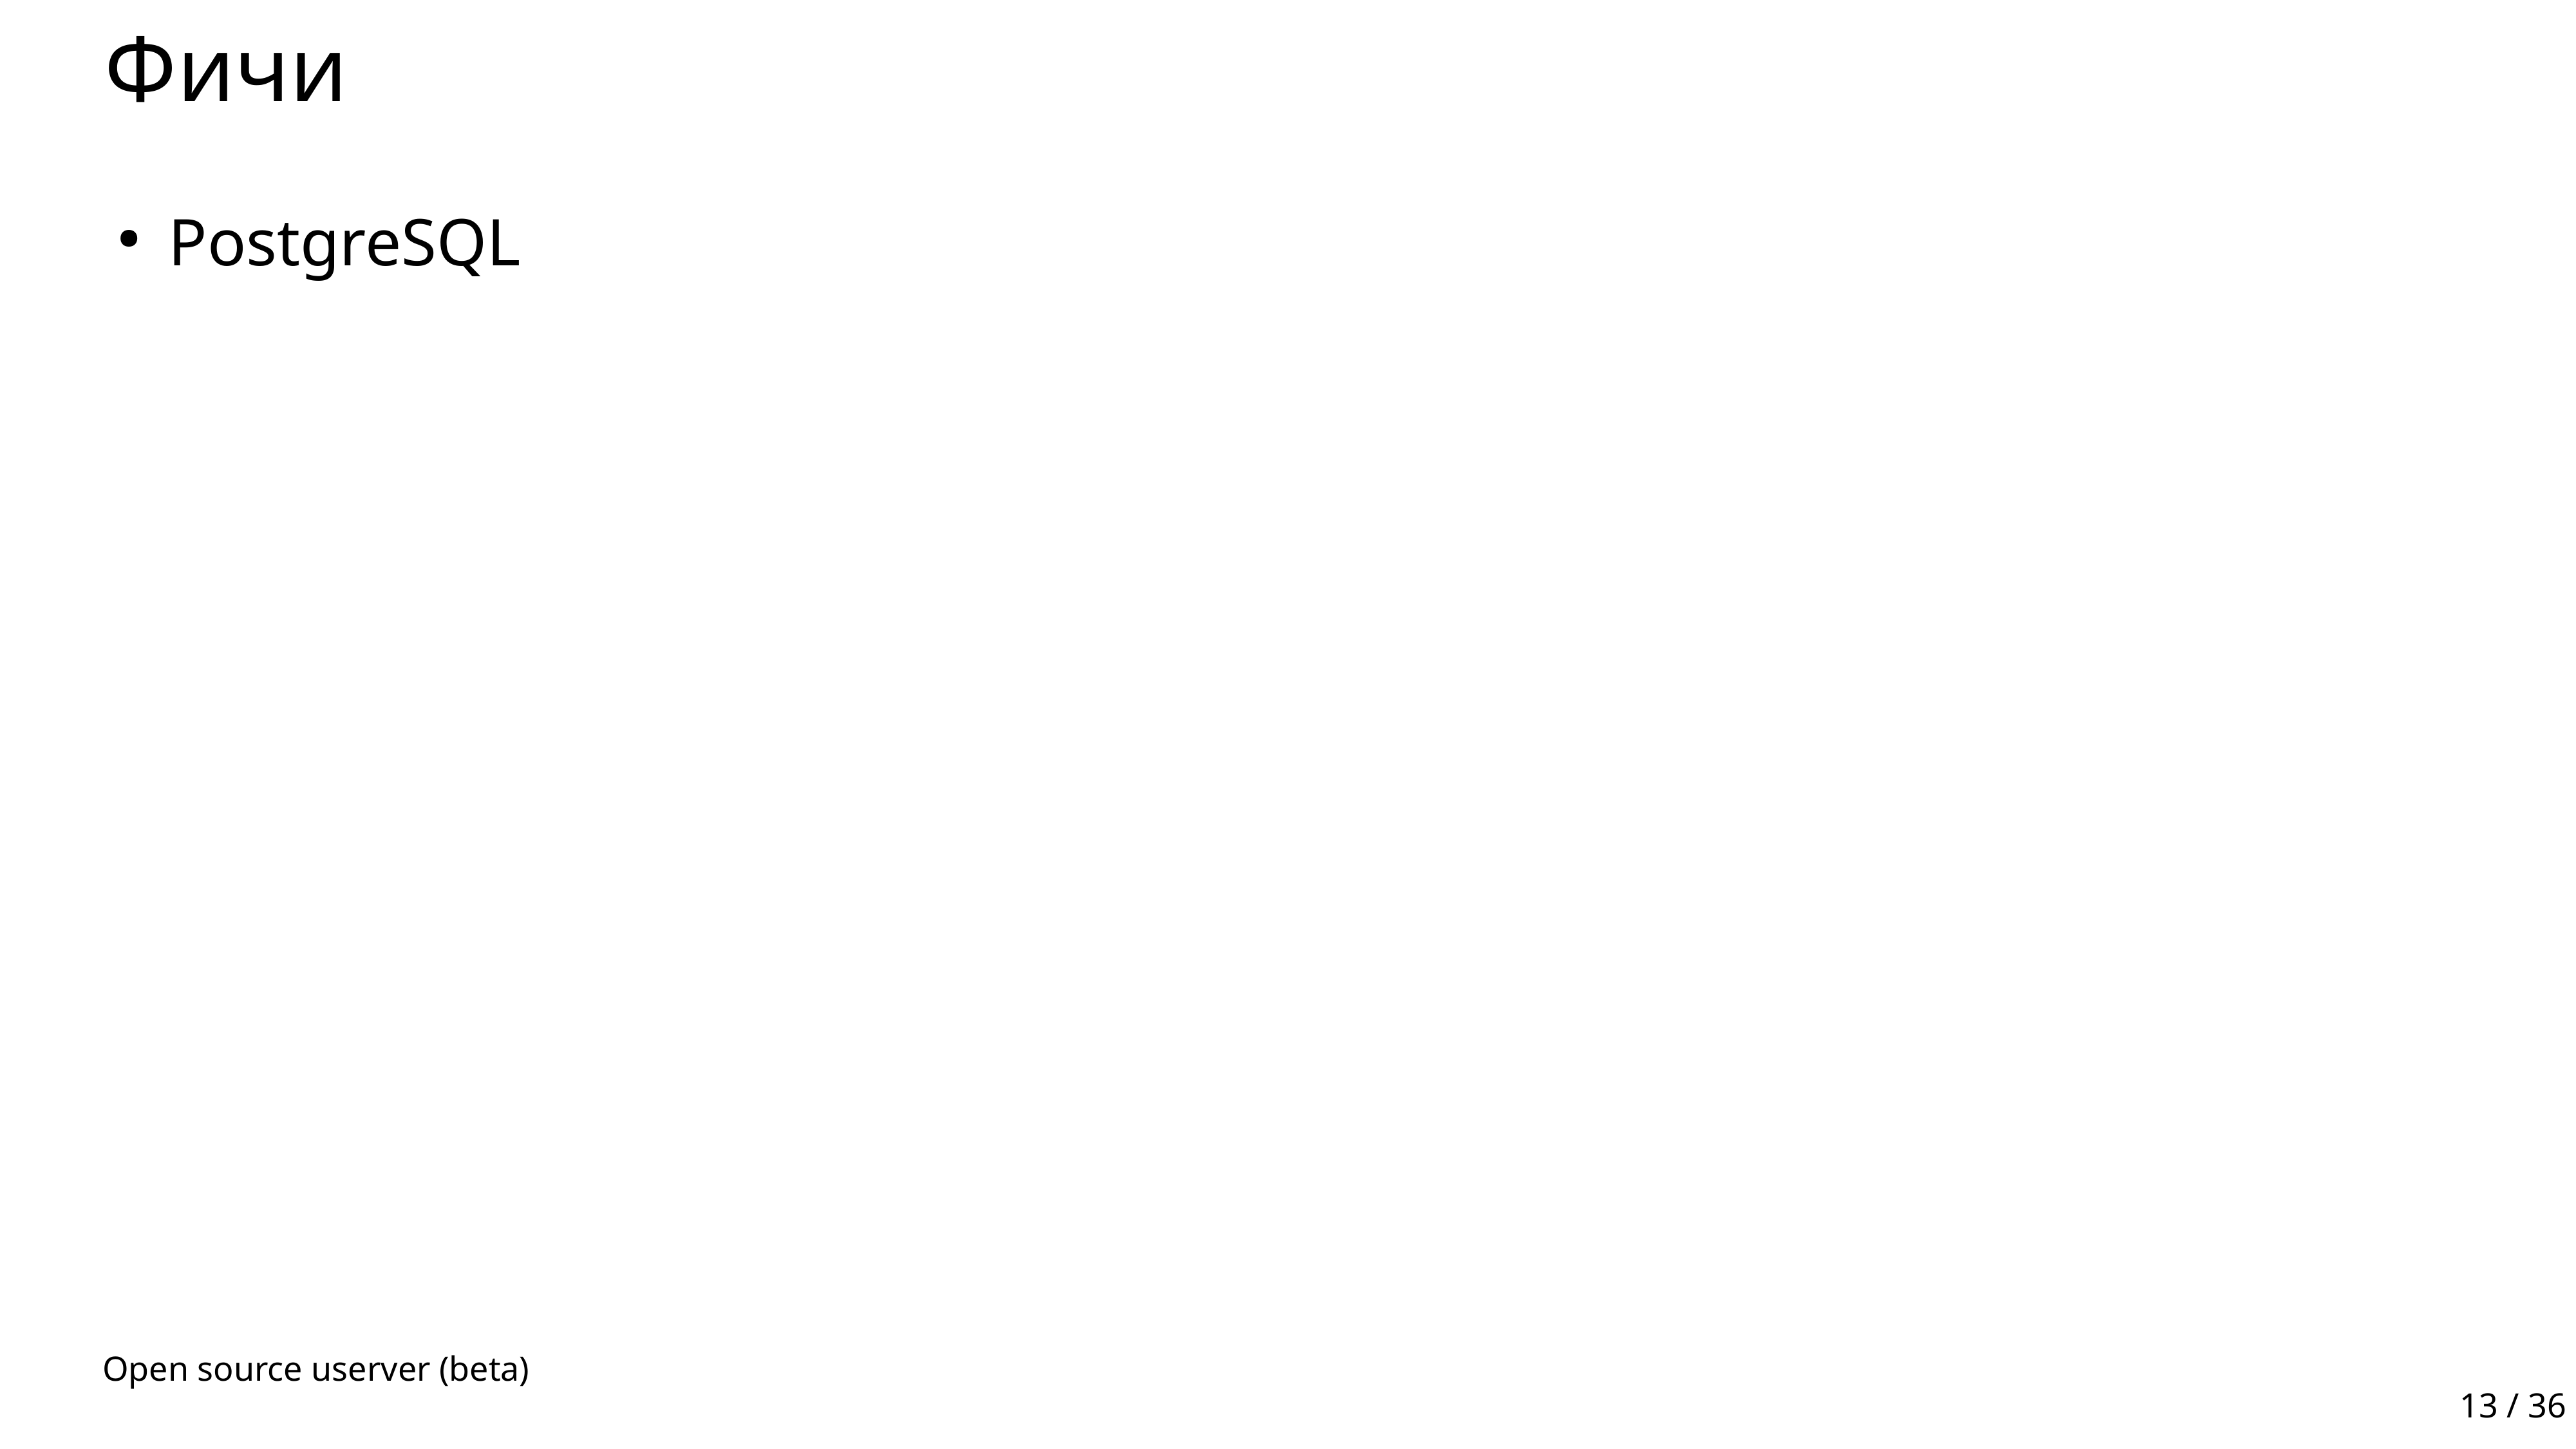

Фичи
# PostgreSQL
Open source userver (beta)